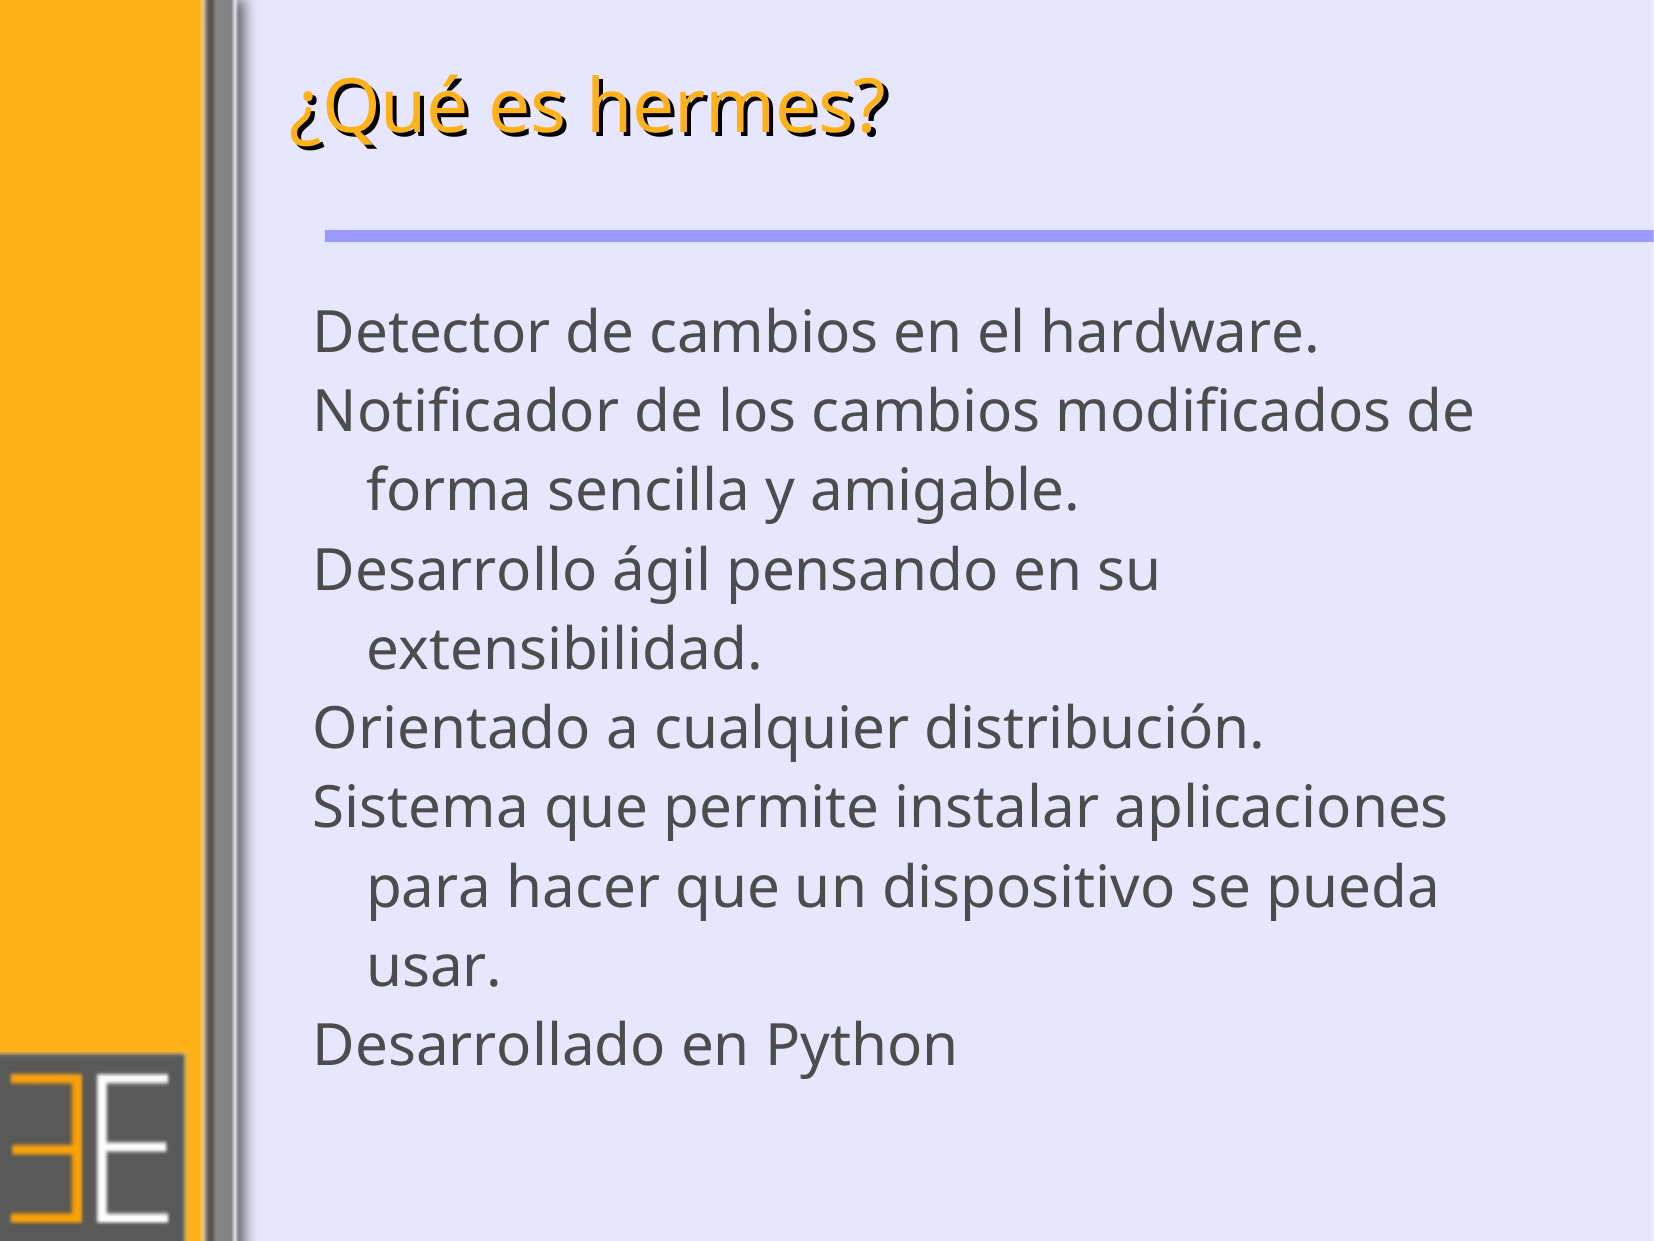

# ¿Qué es hermes?
Detector de cambios en el hardware.
Notificador de los cambios modificados de forma sencilla y amigable.
Desarrollo ágil pensando en su extensibilidad.
Orientado a cualquier distribución.
Sistema que permite instalar aplicaciones para hacer que un dispositivo se pueda usar.
Desarrollado en Python